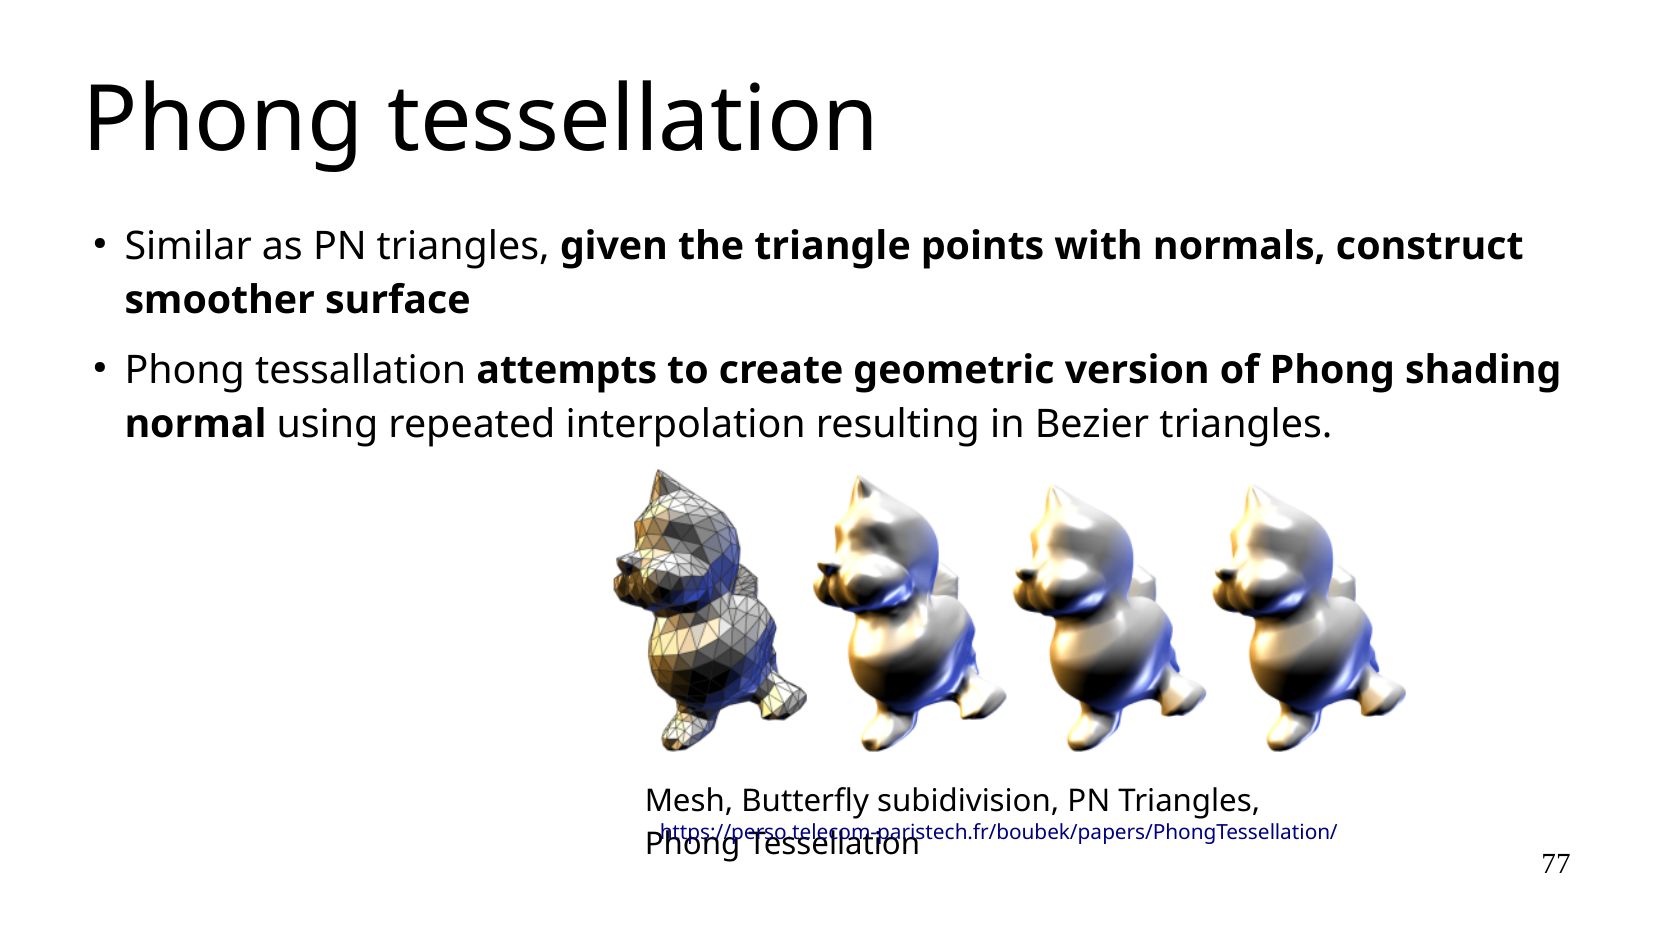

# Phong tessellation
Similar as PN triangles, given the triangle points with normals, construct smoother surface
Phong tessallation attempts to create geometric version of Phong shading normal using repeated interpolation resulting in Bezier triangles.
Mesh, Butterfly subidivision, PN Triangles, Phong Tessellation
https://perso.telecom-paristech.fr/boubek/papers/PhongTessellation/
77